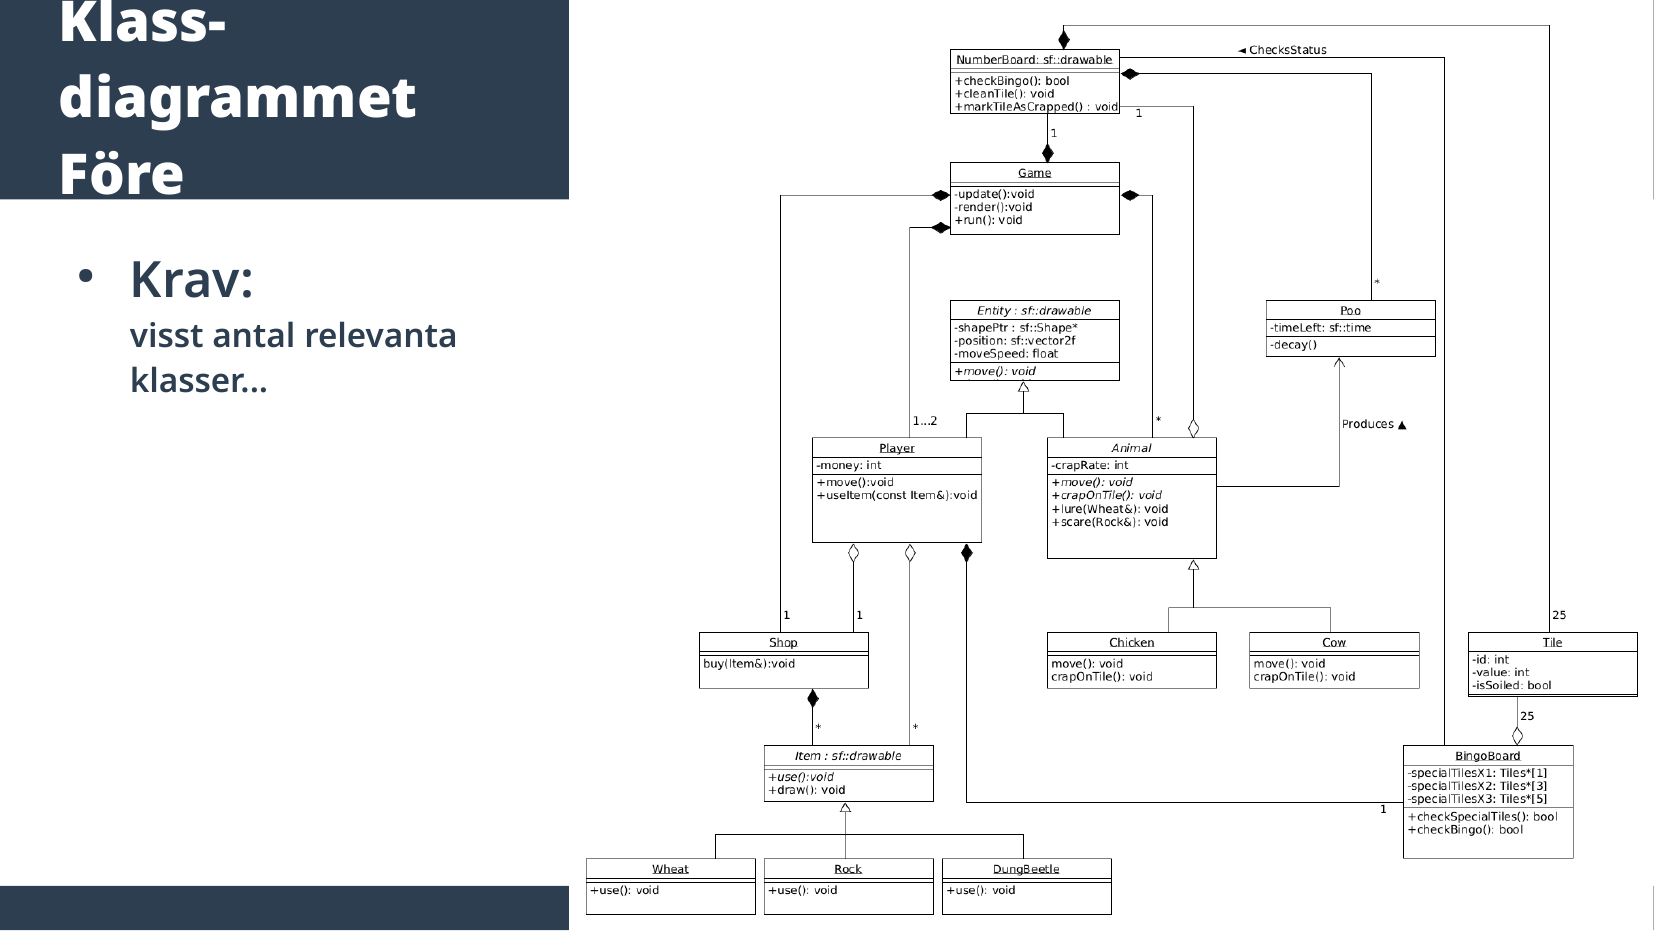

# Klass- diagrammet Före
Krav:
visst antal relevanta
klasser...